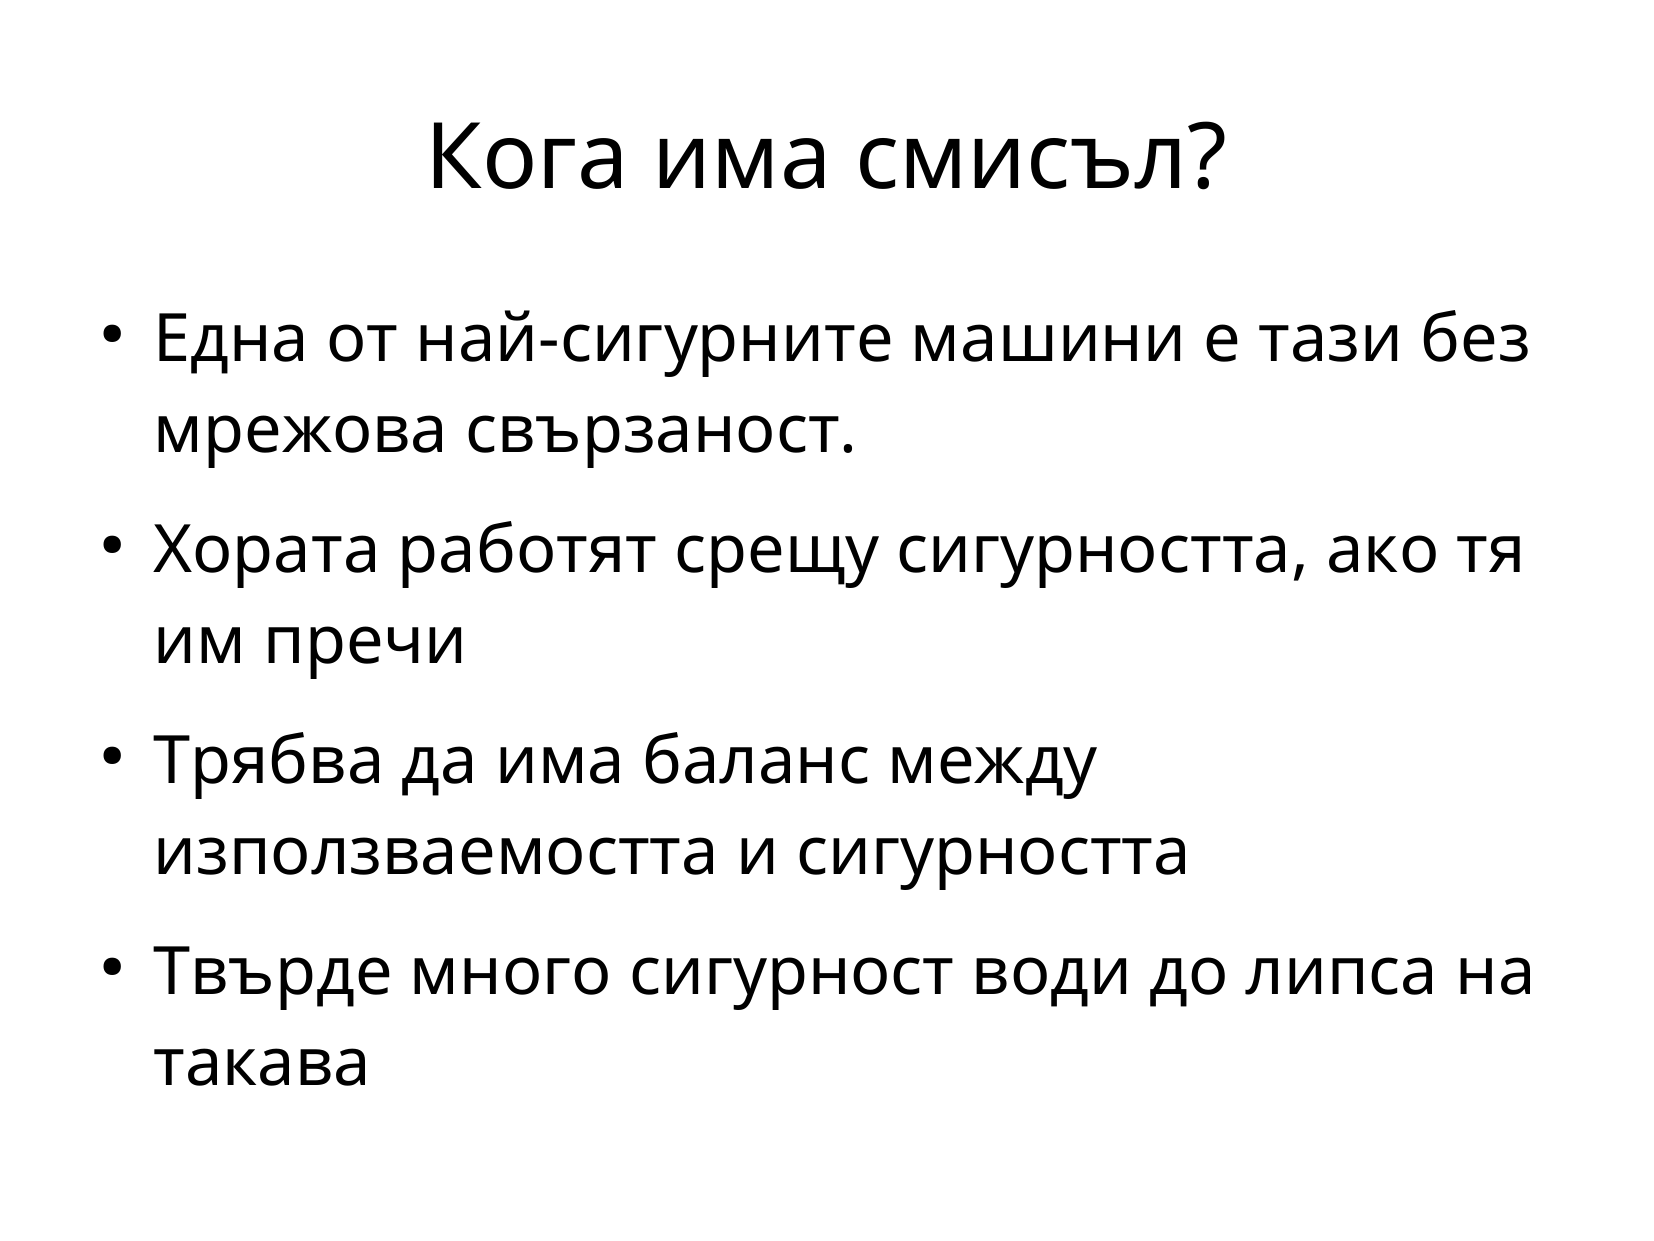

# Кога има смисъл?
Една от най-сигурните машини е тази без мрежова свързаност.
Хората работят срещу сигурността, ако тя им пречи
Трябва да има баланс между използваемостта и сигурността
Твърде много сигурност води до липса на такава